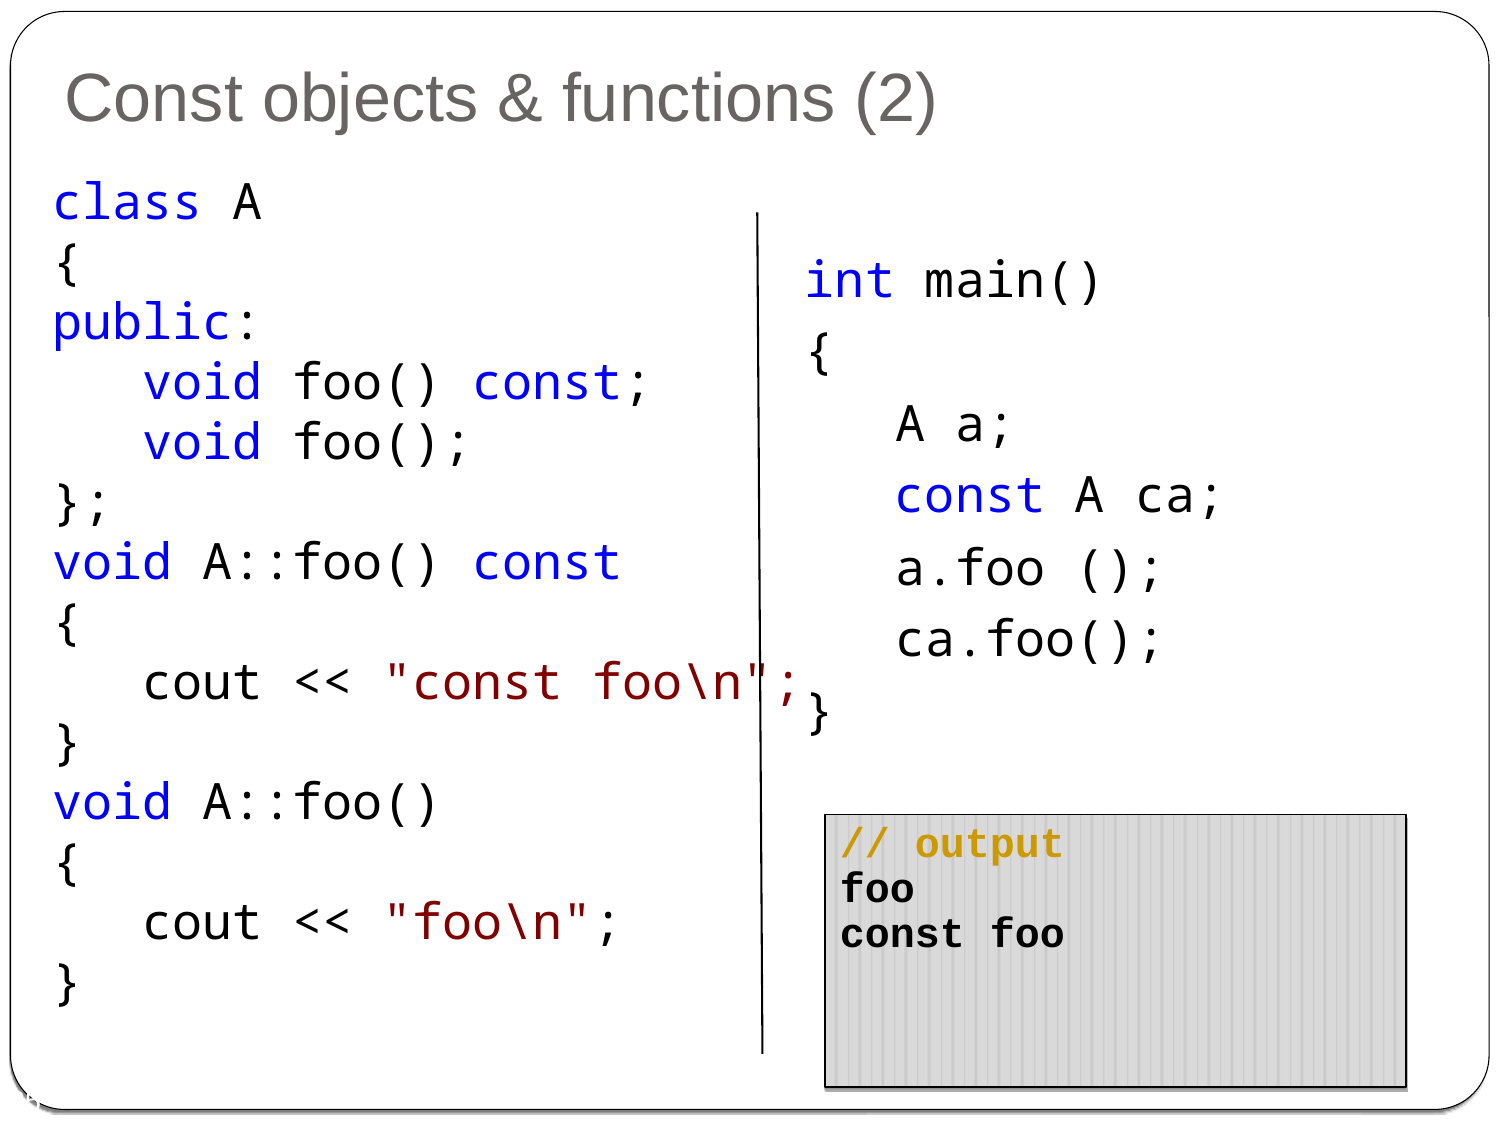

# Const objects & functions (2)
class A
{
public:
   void foo() const;
   void foo();
};
void A::foo() const
{
   cout << "const foo\n";
}
void A::foo()
{
   cout << "foo\n";
}
int main()
{
   A a;
   const A ca;
   a.foo ();
   ca.foo();
}
// output
foo
const foo